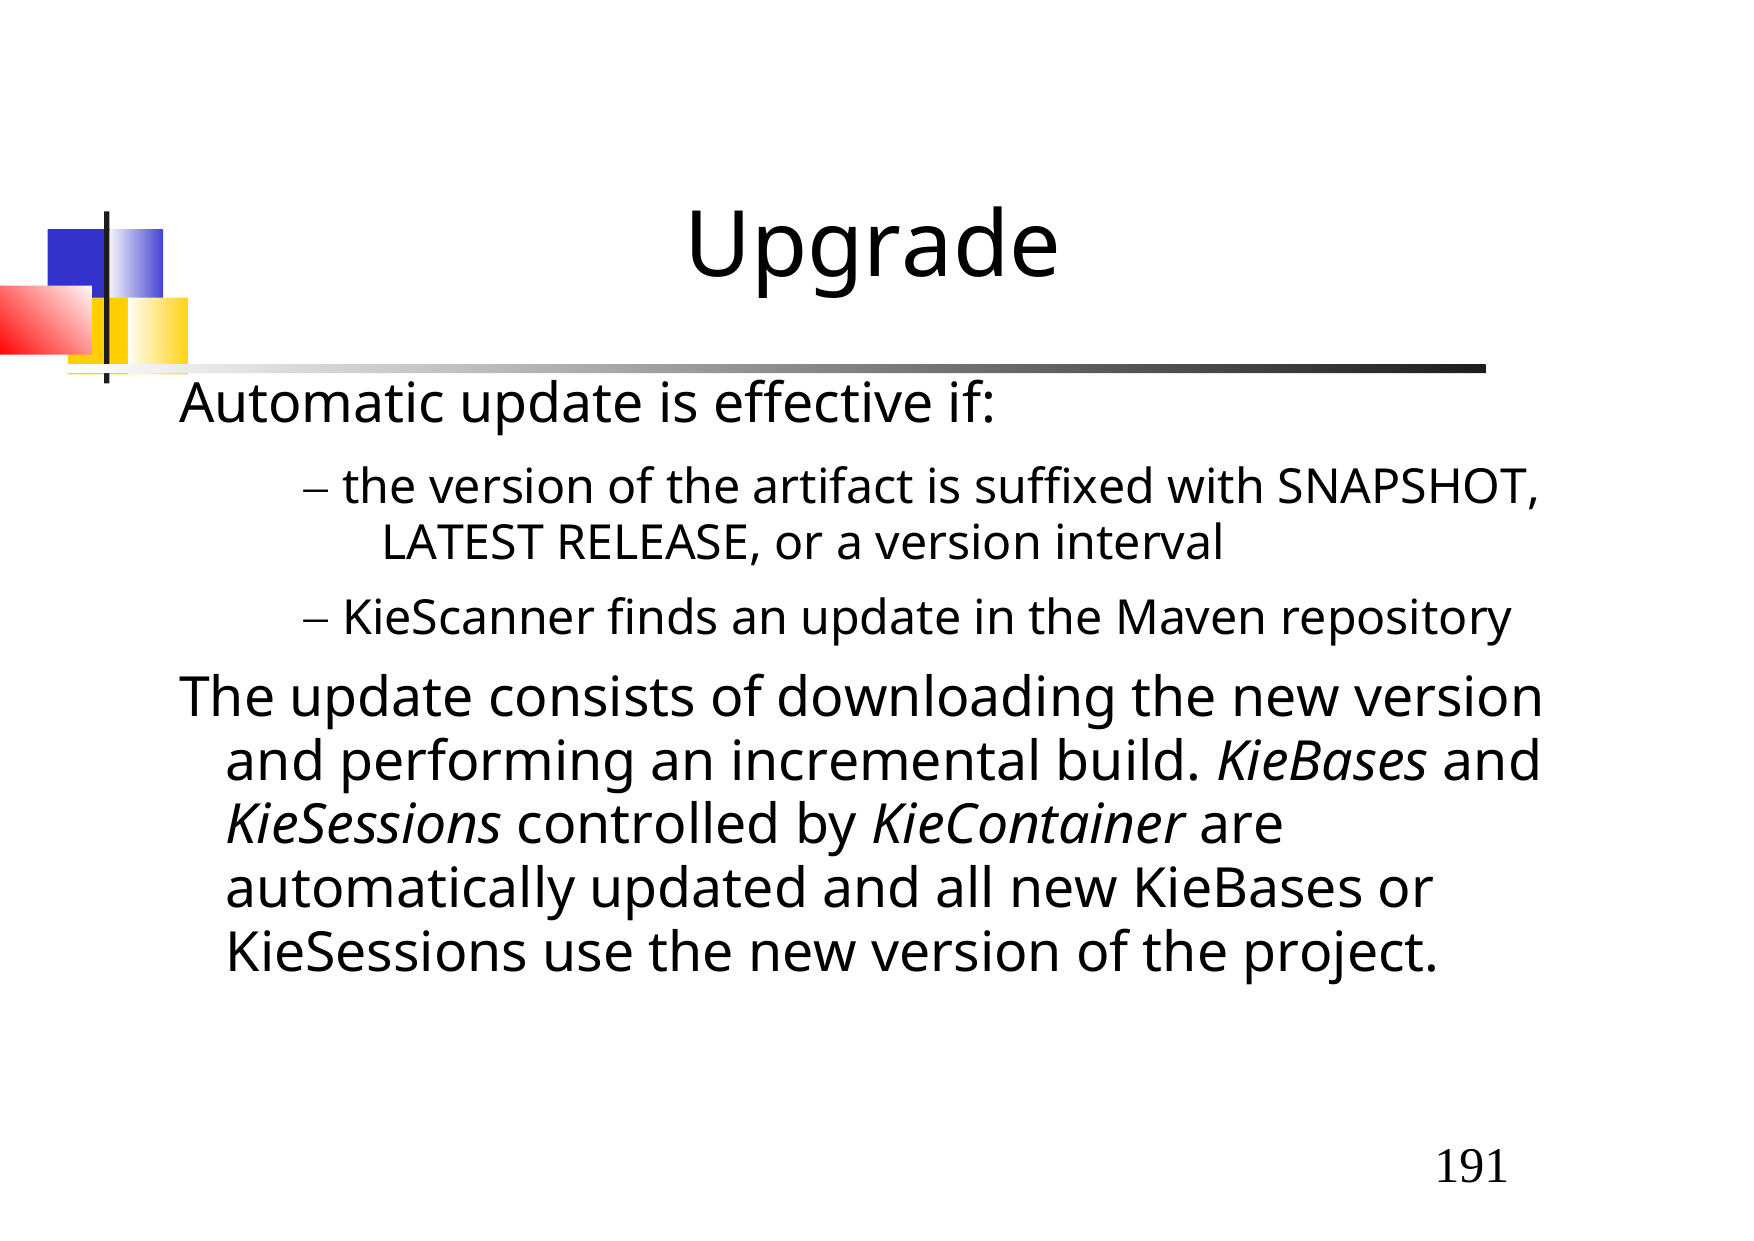

# Upgrade
Automatic update is effective if:
the version of the artifact is suffixed with SNAPSHOT, LATEST RELEASE, or a version interval
KieScanner finds an update in the Maven repository
The update consists of downloading the new version and performing an incremental build. KieBases and KieSessions controlled by KieContainer are automatically updated and all new KieBases or KieSessions use the new version of the project.